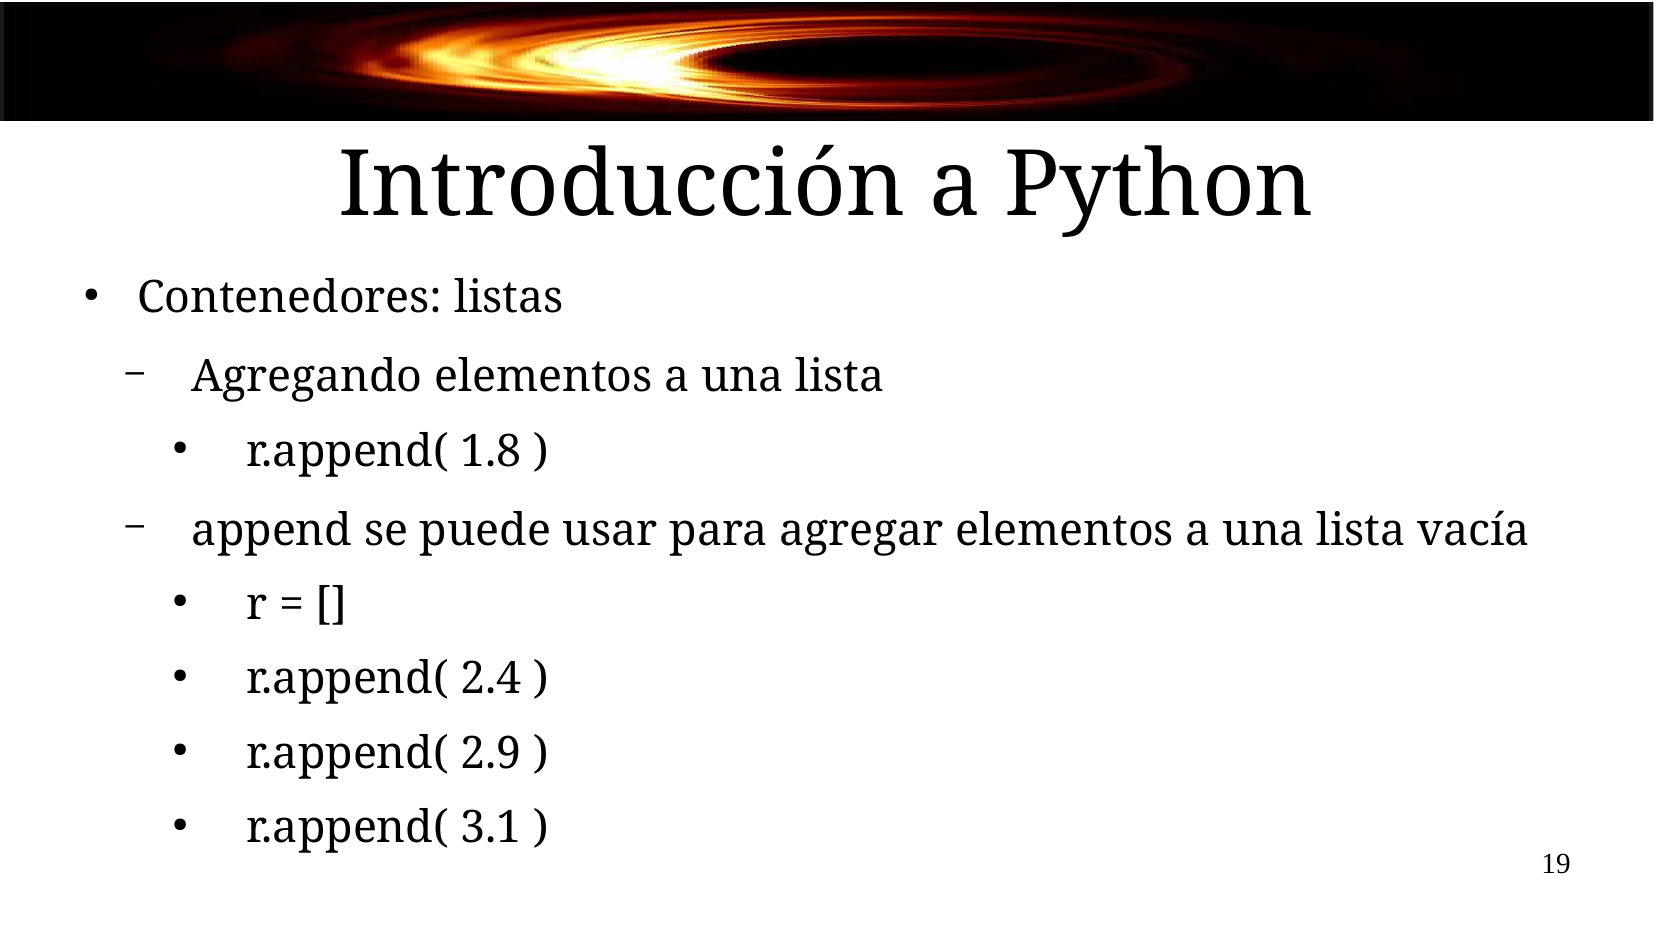

Introducción a Python
# Contenedores: listas
Agregando elementos a una lista
r.append( 1.8 )
append se puede usar para agregar elementos a una lista vacía
r = []
r.append( 2.4 )
r.append( 2.9 )
r.append( 3.1 )
19